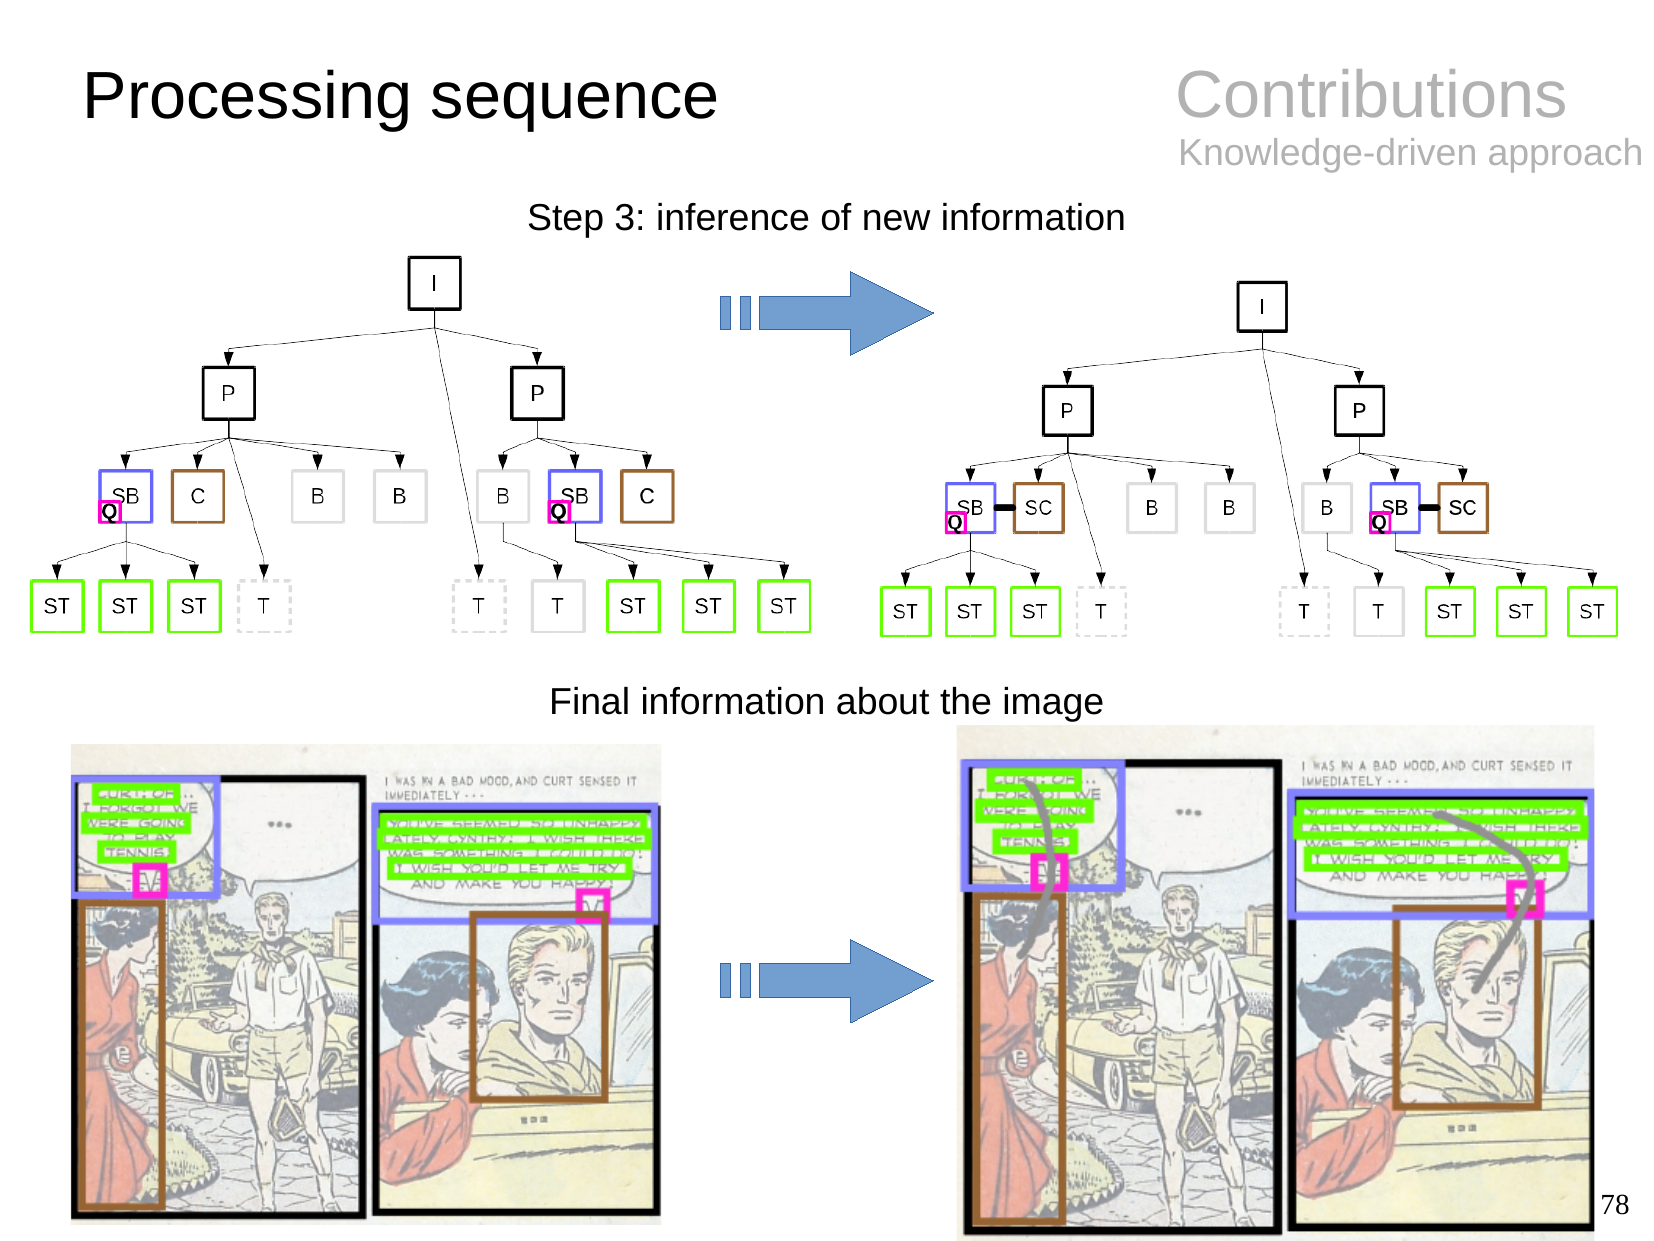

# Processing sequence
Step 3: inference of new information
Final information about the image
78